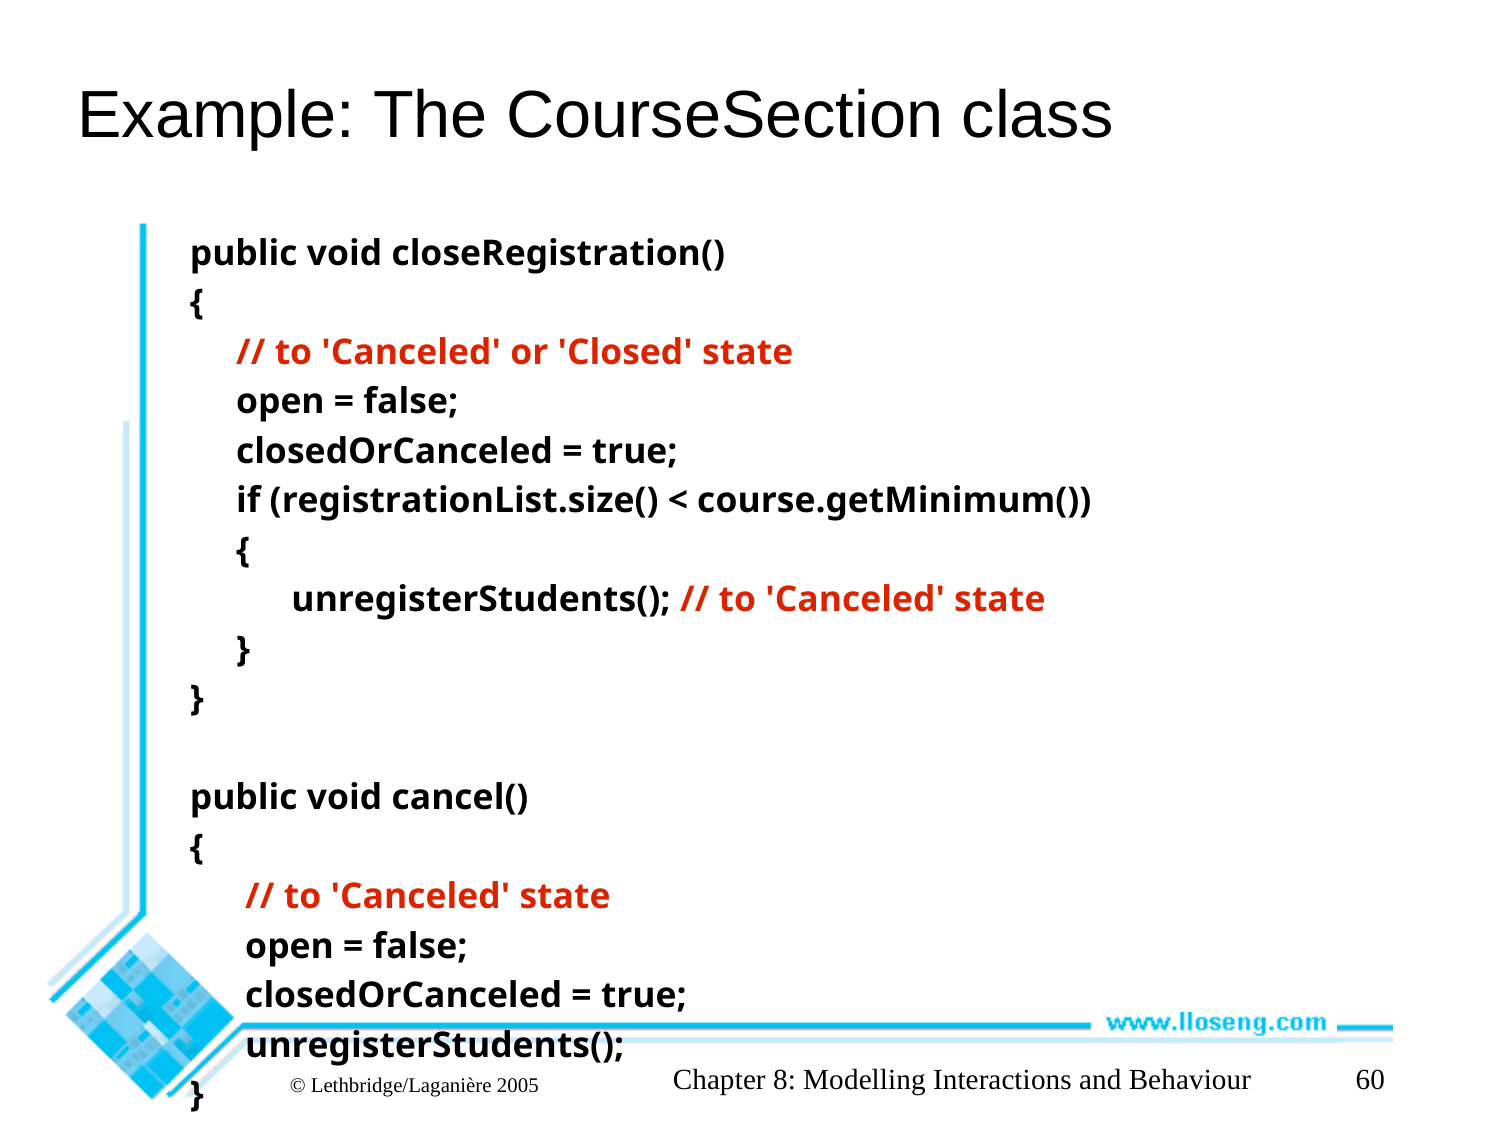

# Example: The CourseSection class
public void closeRegistration()
{
 // to 'Canceled' or 'Closed' state
 open = false;
 closedOrCanceled = true;
 if (registrationList.size() < course.getMinimum())
 {
 unregisterStudents(); // to 'Canceled' state
 }
}
public void cancel()
{
 // to 'Canceled' state
 open = false;
 closedOrCanceled = true;
 unregisterStudents();
}
Chapter 8: Modelling Interactions and Behaviour
© Lethbridge/Laganière 2005